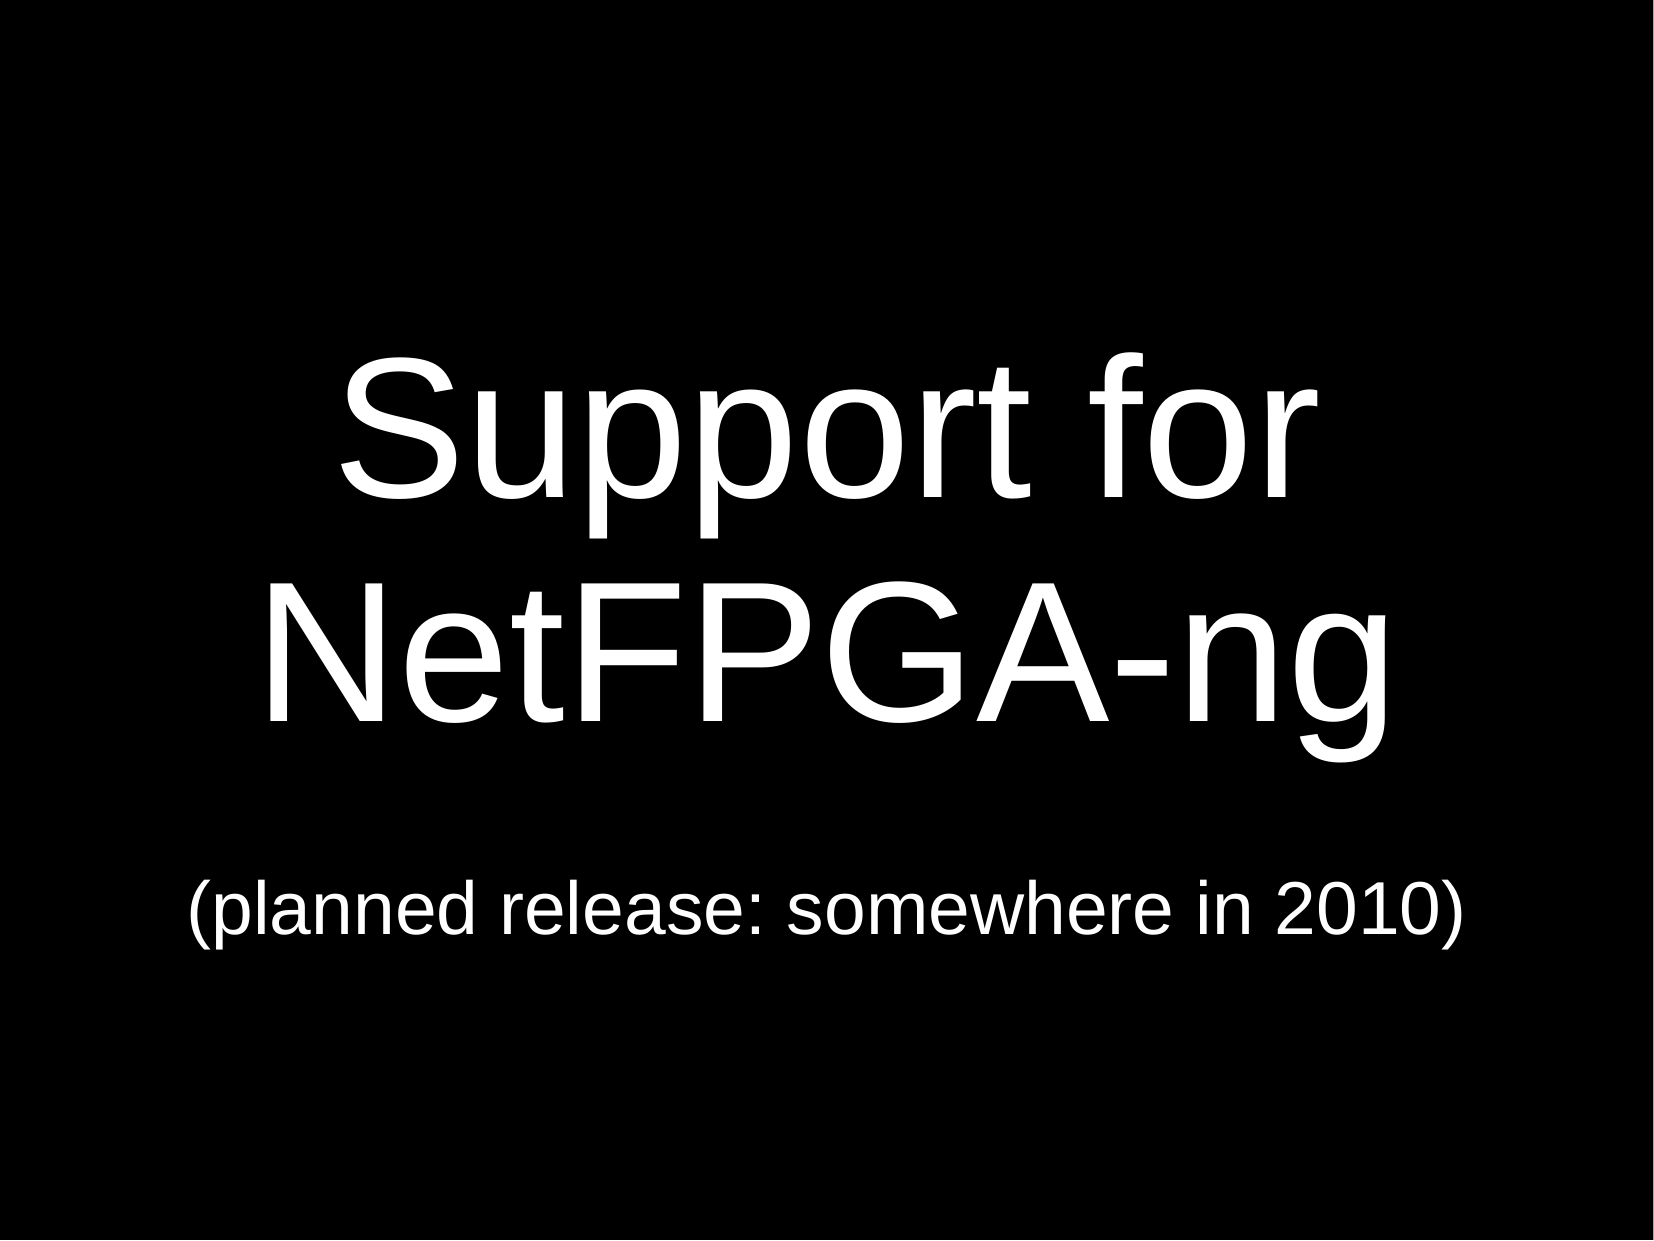

# Support for NetFPGA-ng (planned release: somewhere in 2010)